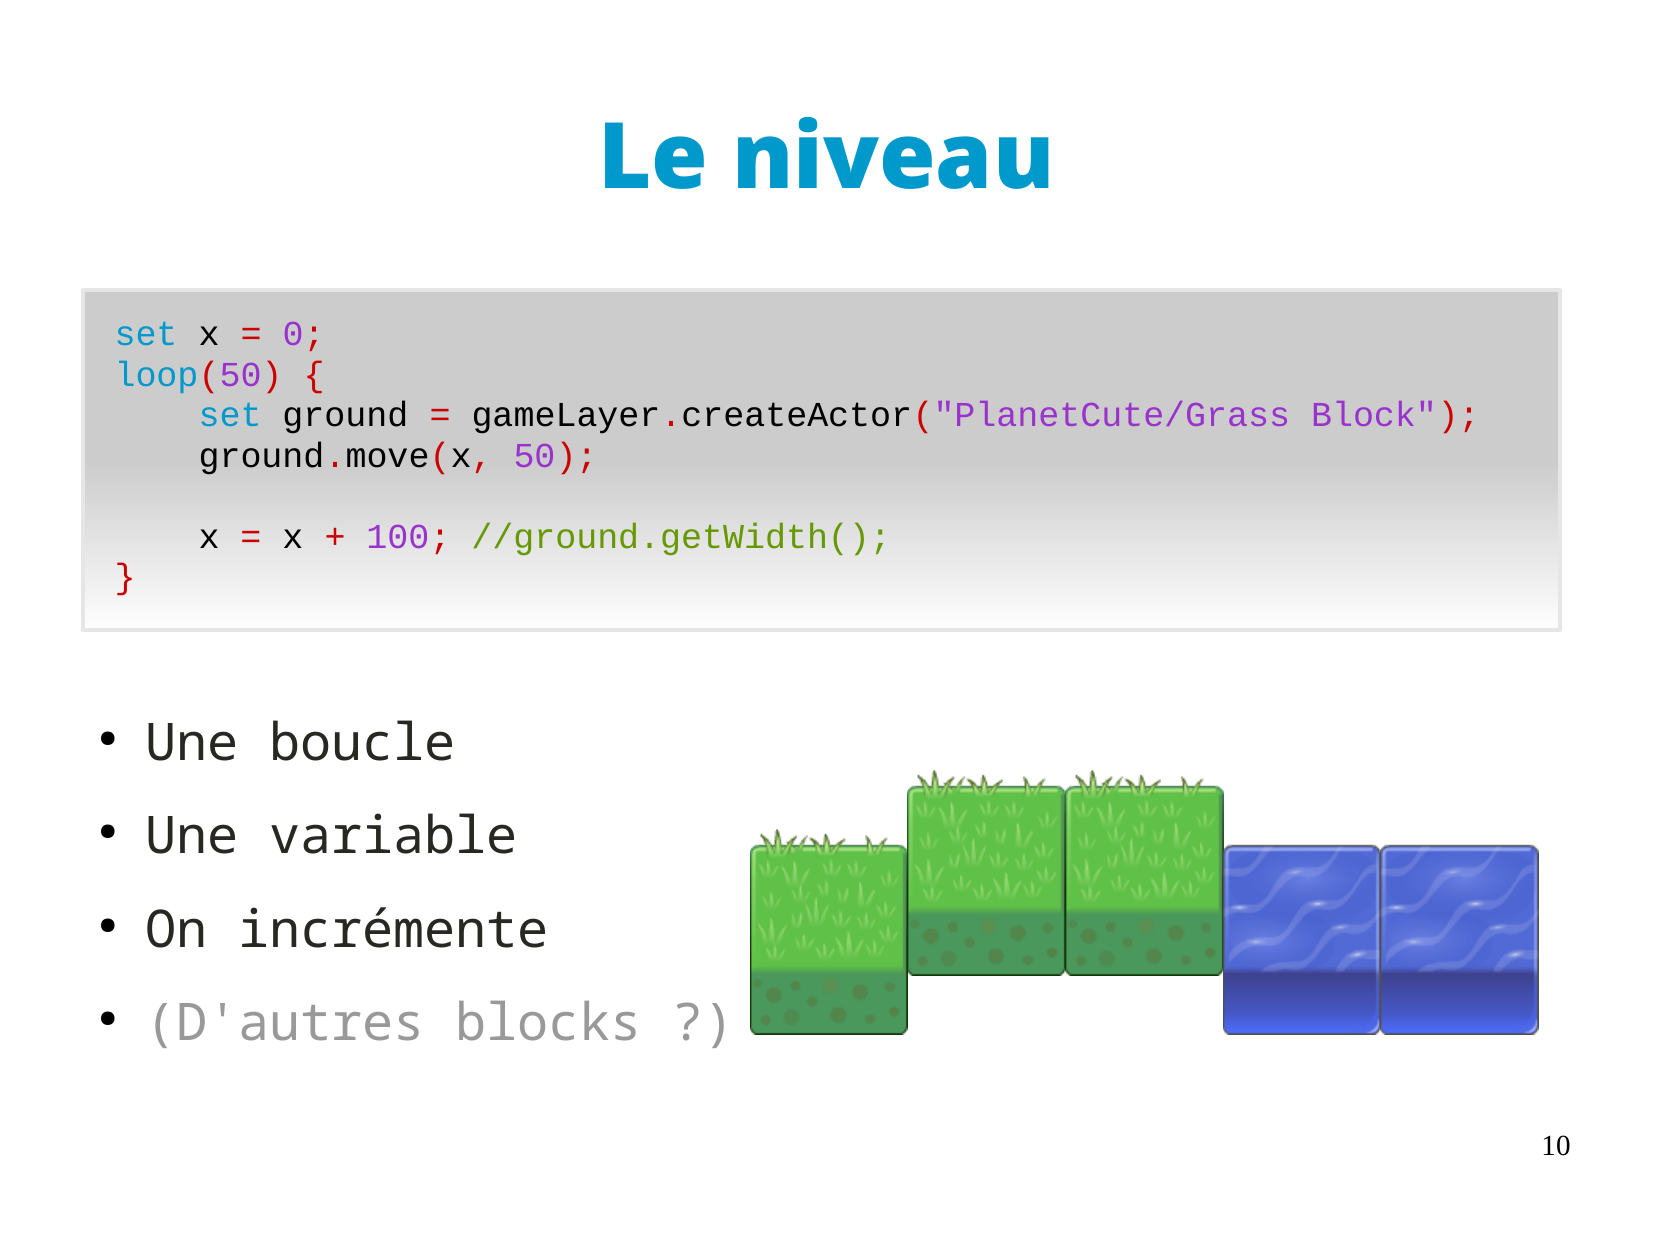

# Le niveau
set x = 0;
loop(50) {
 set ground = gameLayer.createActor("PlanetCute/Grass Block");
 ground.move(x, 50);
 x = x + 100; //ground.getWidth();
}
Une boucle
Une variable
On incrémente
(D'autres blocks ?)
10